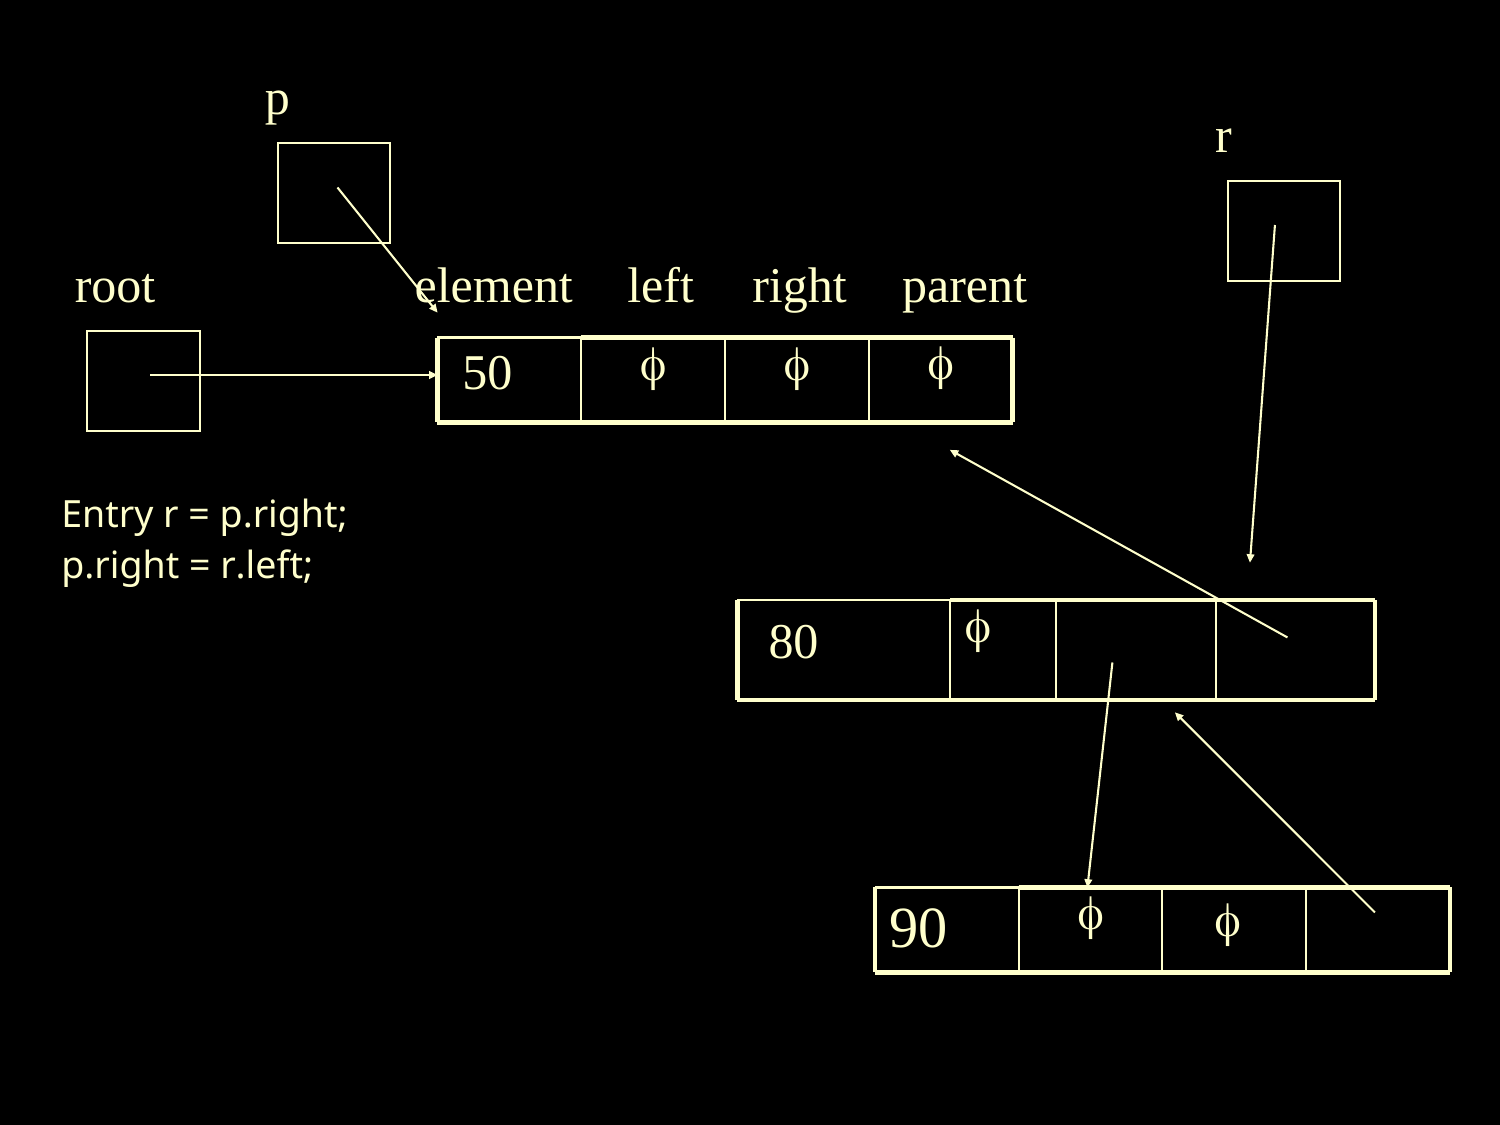

p
r
Entry r = p.right;
p.right = r.left;
root
element
left
right
parent
50




80
90

